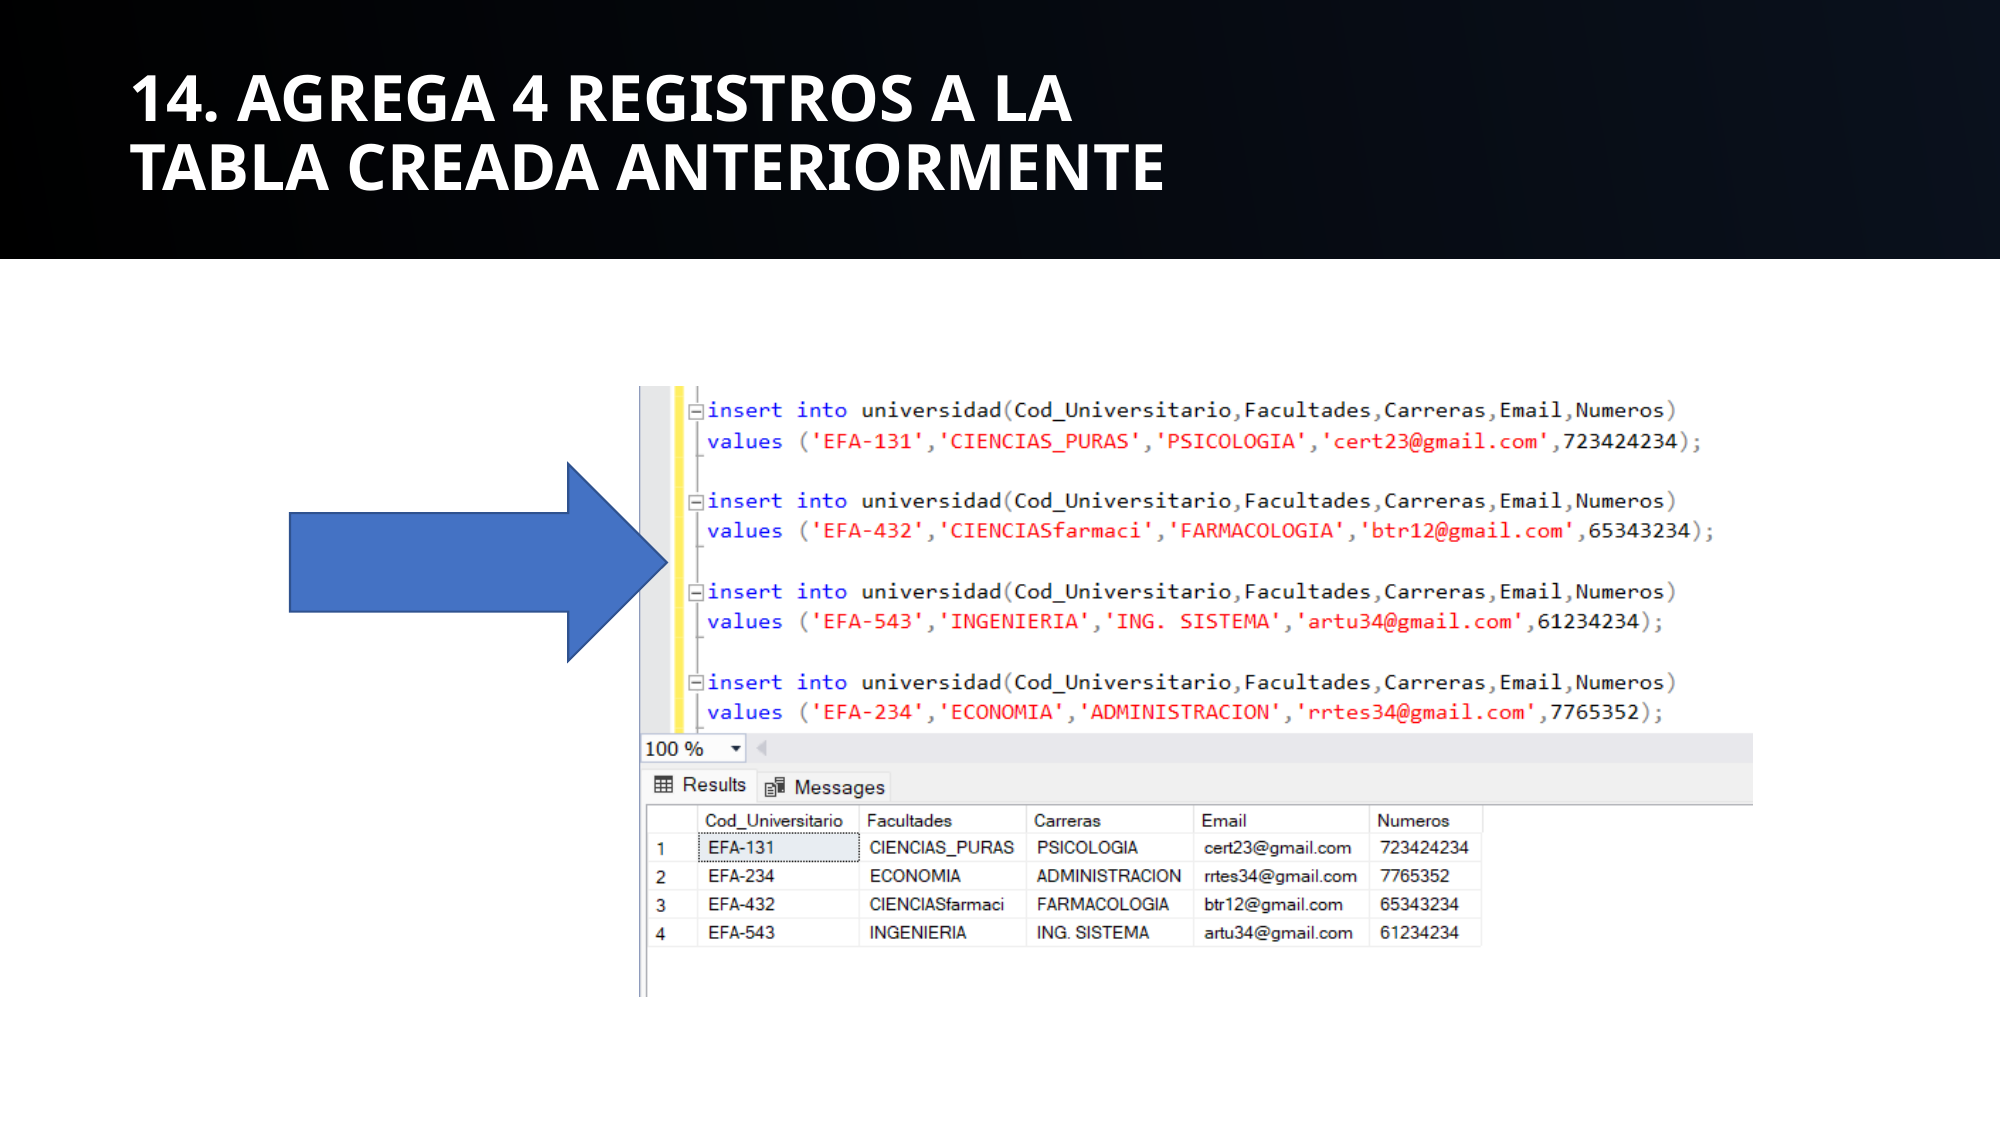

14. AGREGA 4 REGISTROS A LA TABLA CREADA ANTERIORMENTE